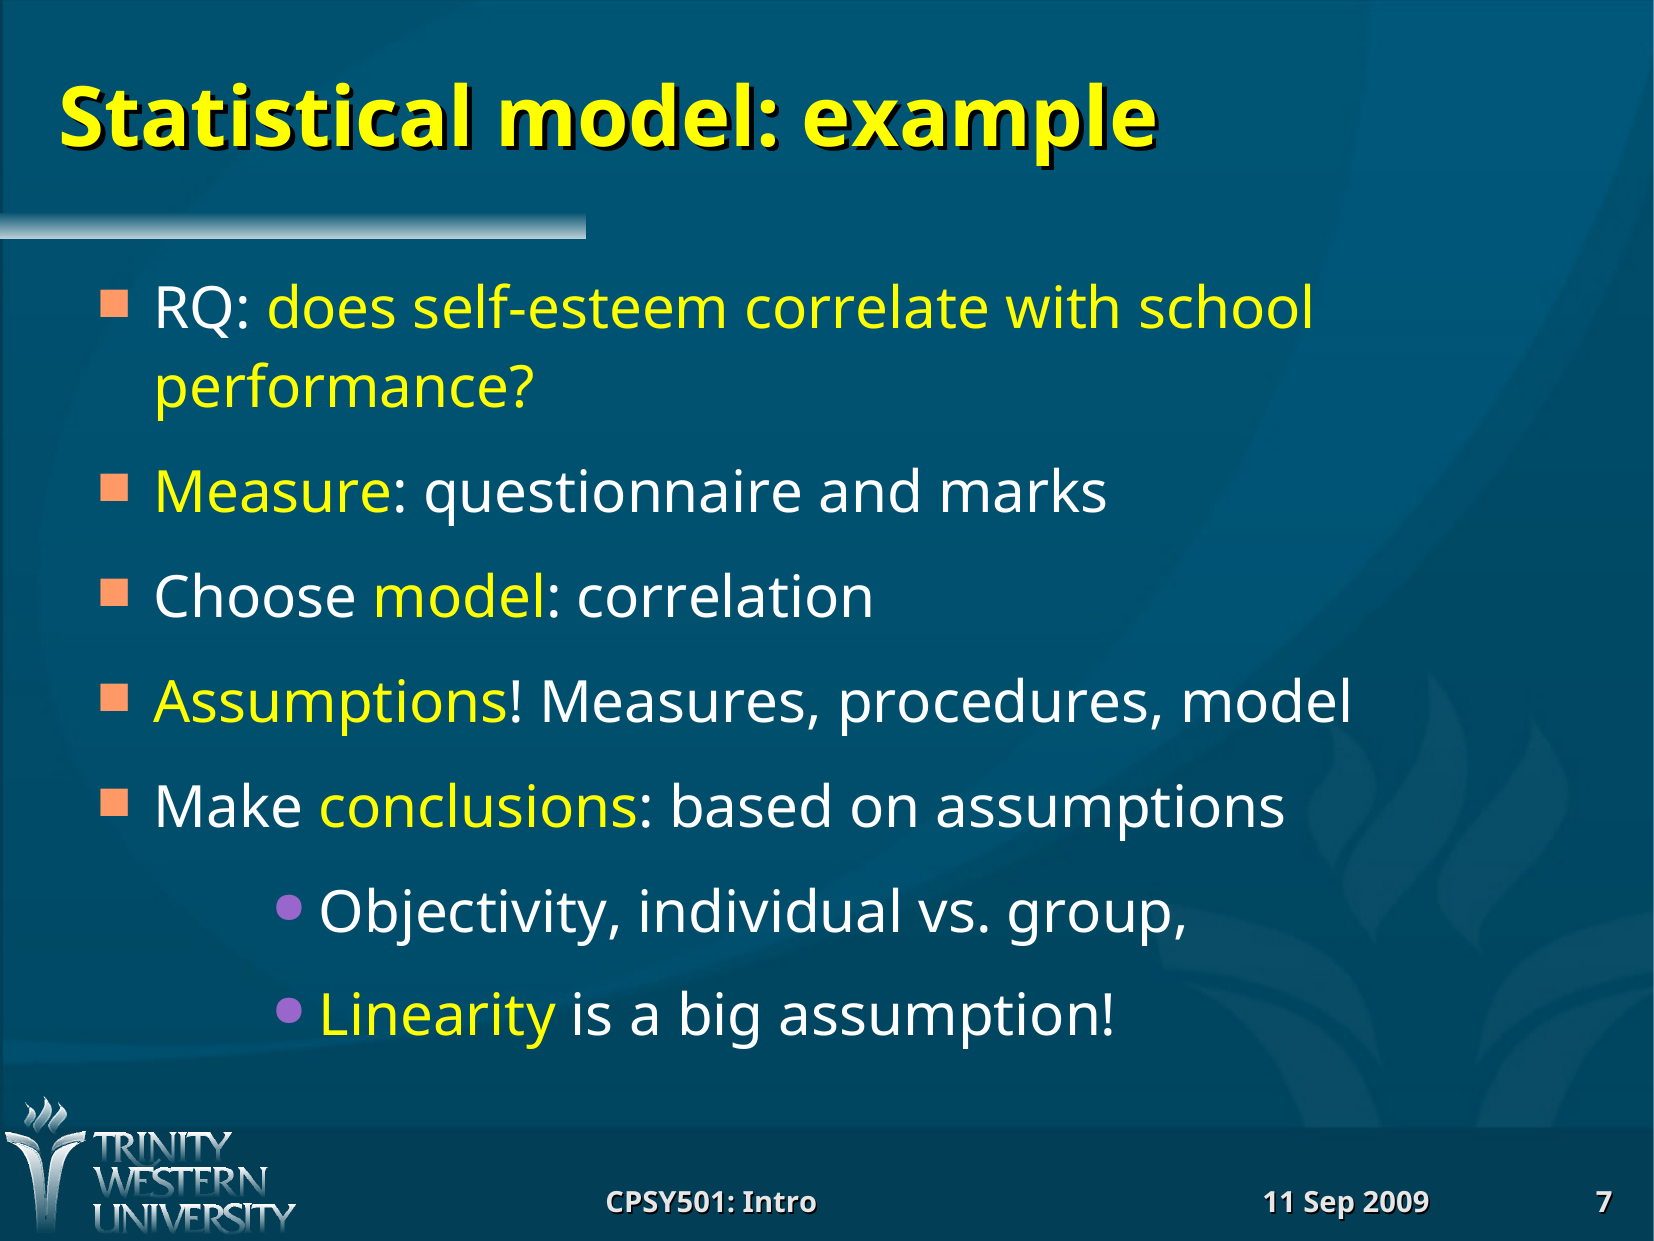

# Statistical model: example
RQ: does self-esteem correlate with school performance?
Measure: questionnaire and marks
Choose model: correlation
Assumptions! Measures, procedures, model
Make conclusions: based on assumptions
Objectivity, individual vs. group,
Linearity is a big assumption!
CPSY501: Intro
11 Sep 2009
7